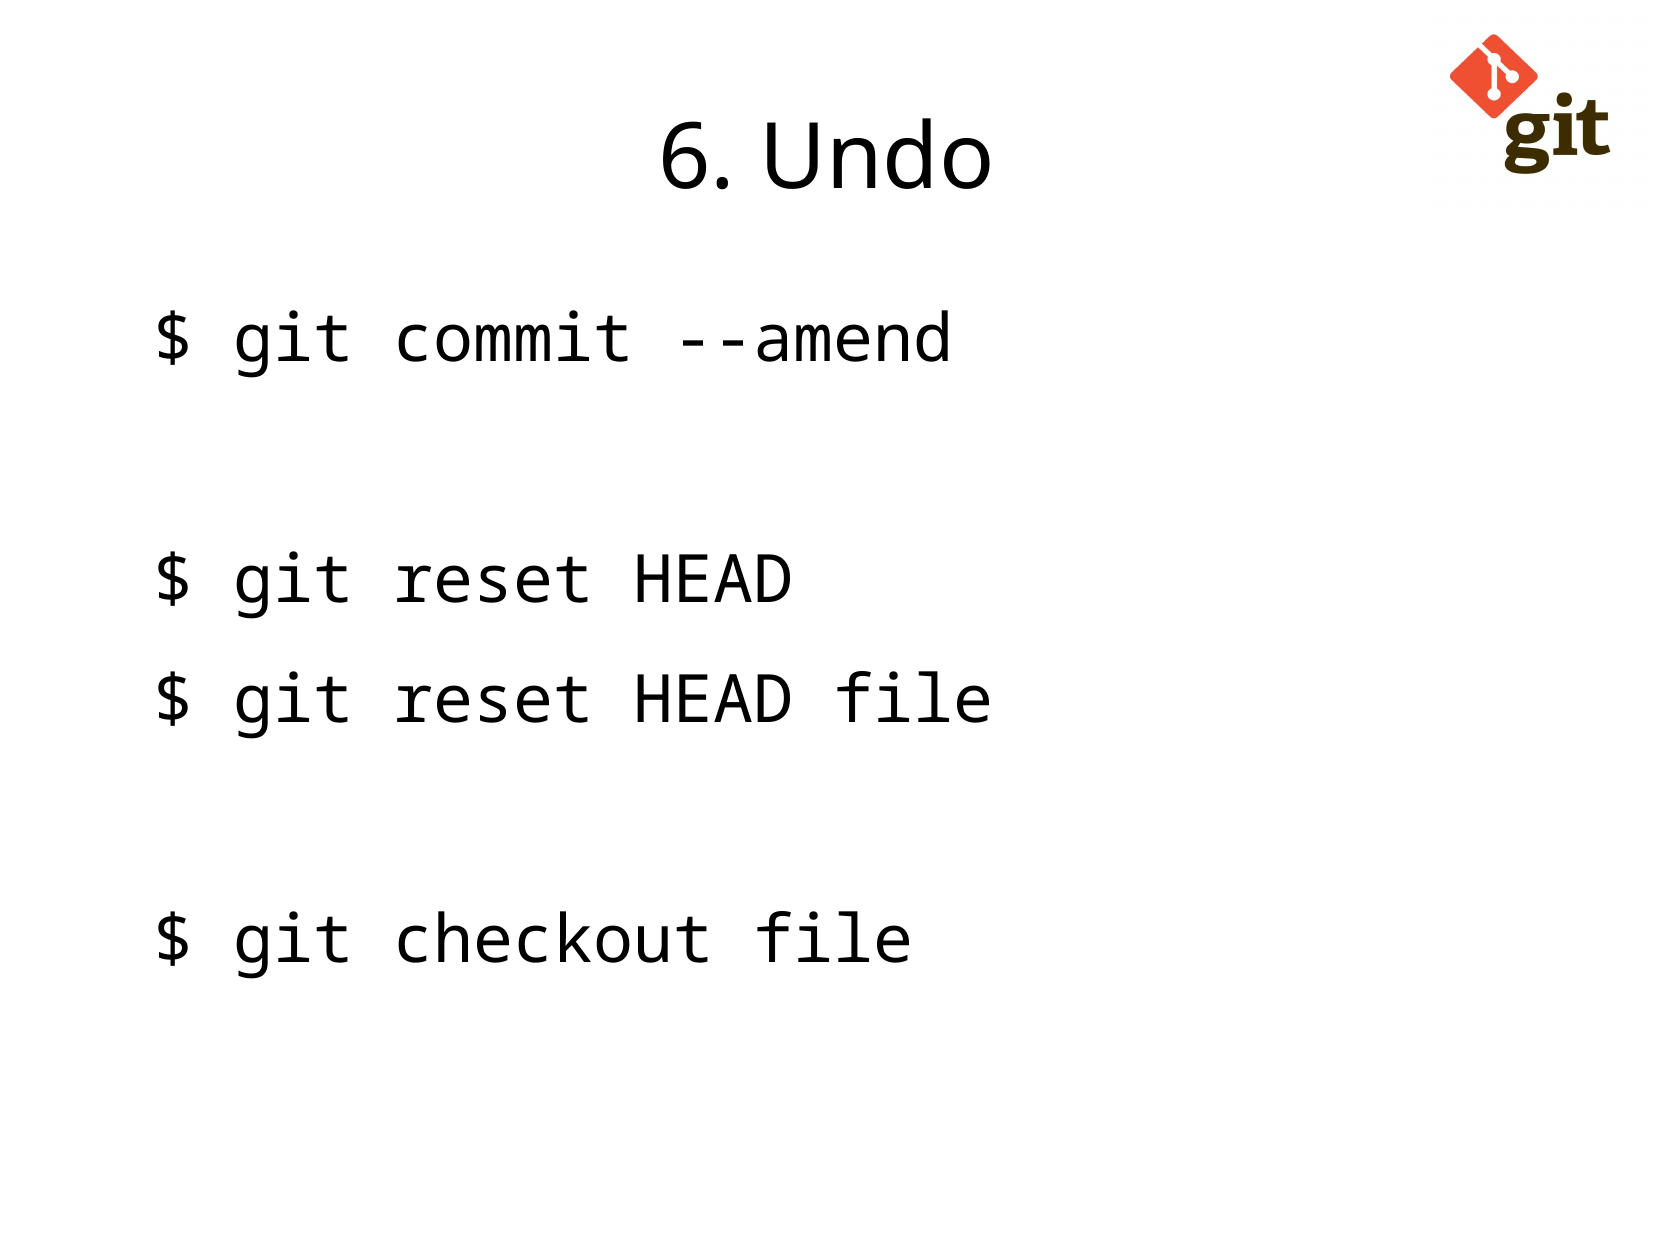

# 6. Undo
$ git commit --amend
$ git reset HEAD
$ git reset HEAD file
$ git checkout file